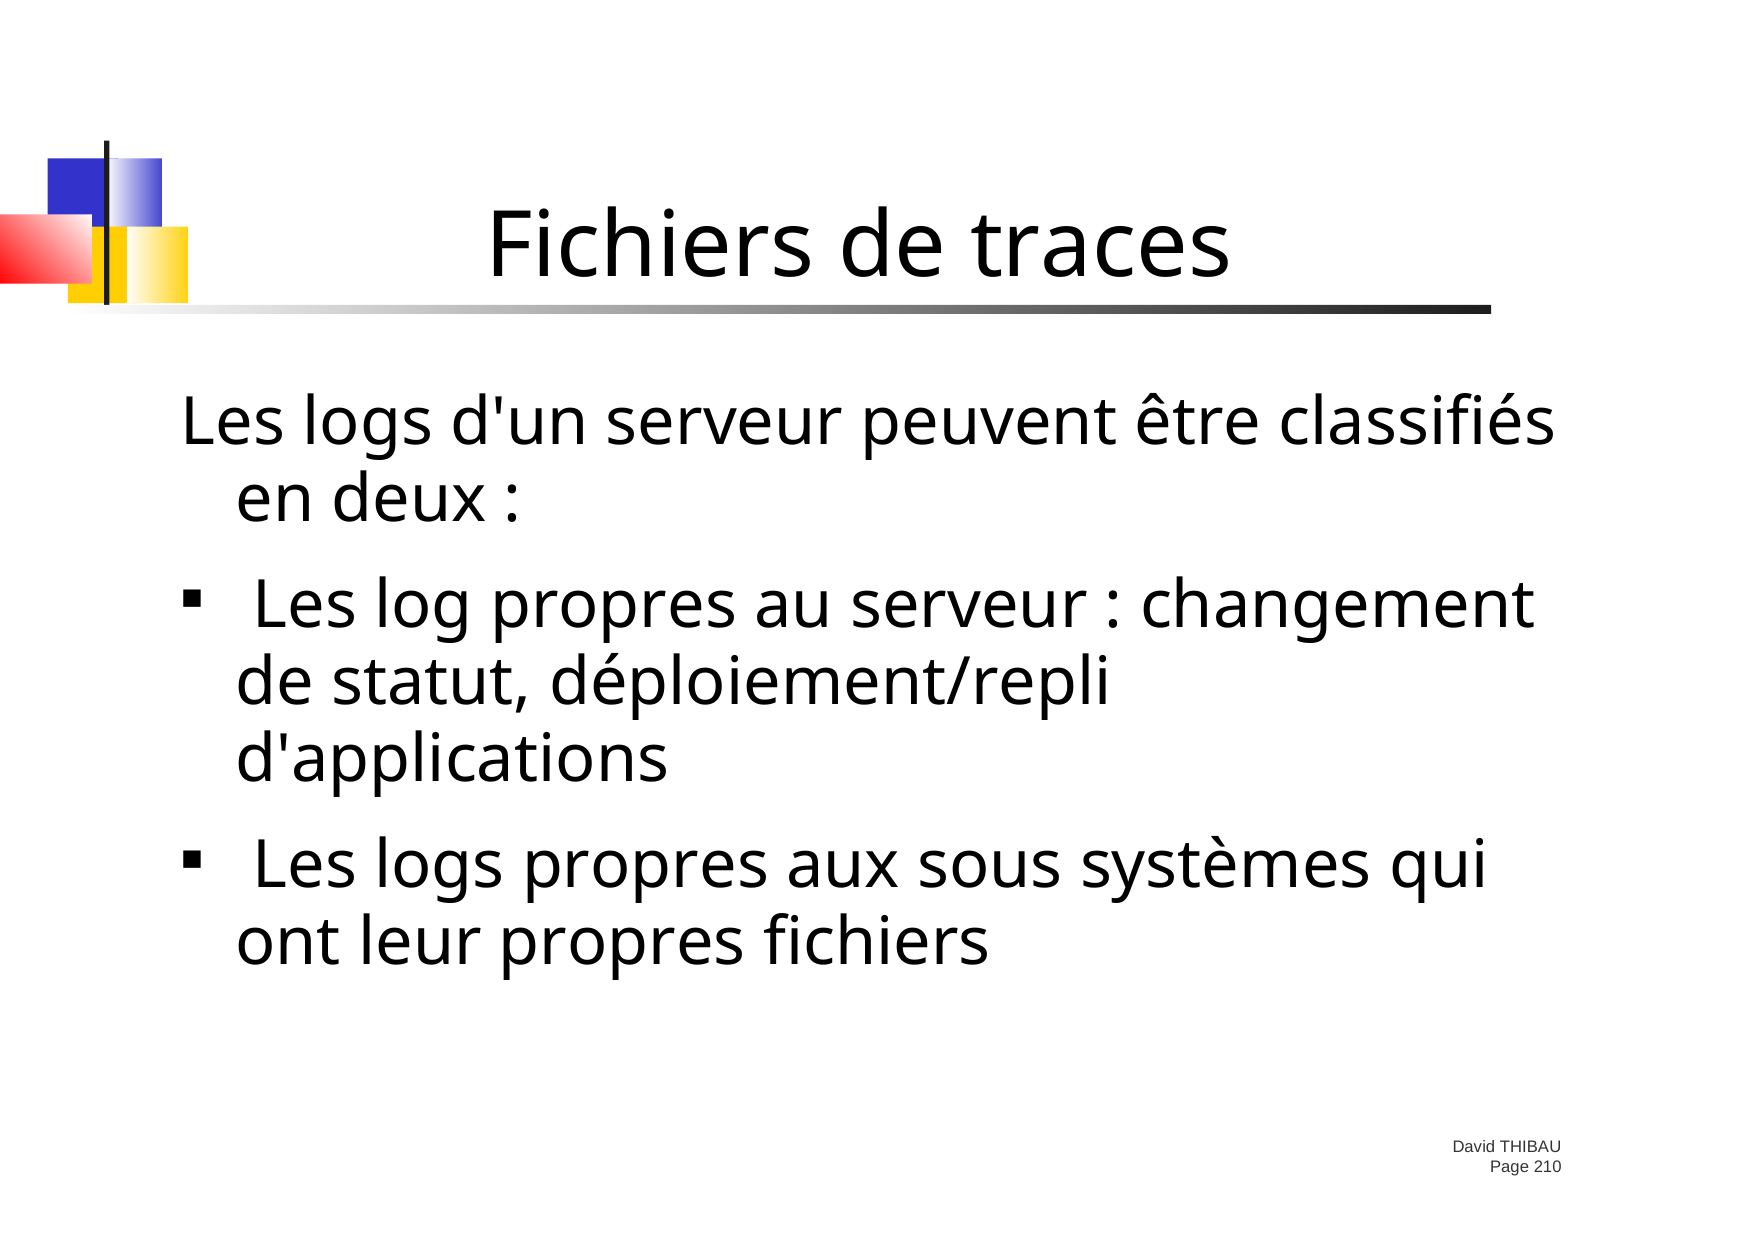

# Fichiers de traces
Les logs d'un serveur peuvent être classifiés en deux :
 Les log propres au serveur : changement de statut, déploiement/repli d'applications
 Les logs propres aux sous systèmes qui ont leur propres fichiers